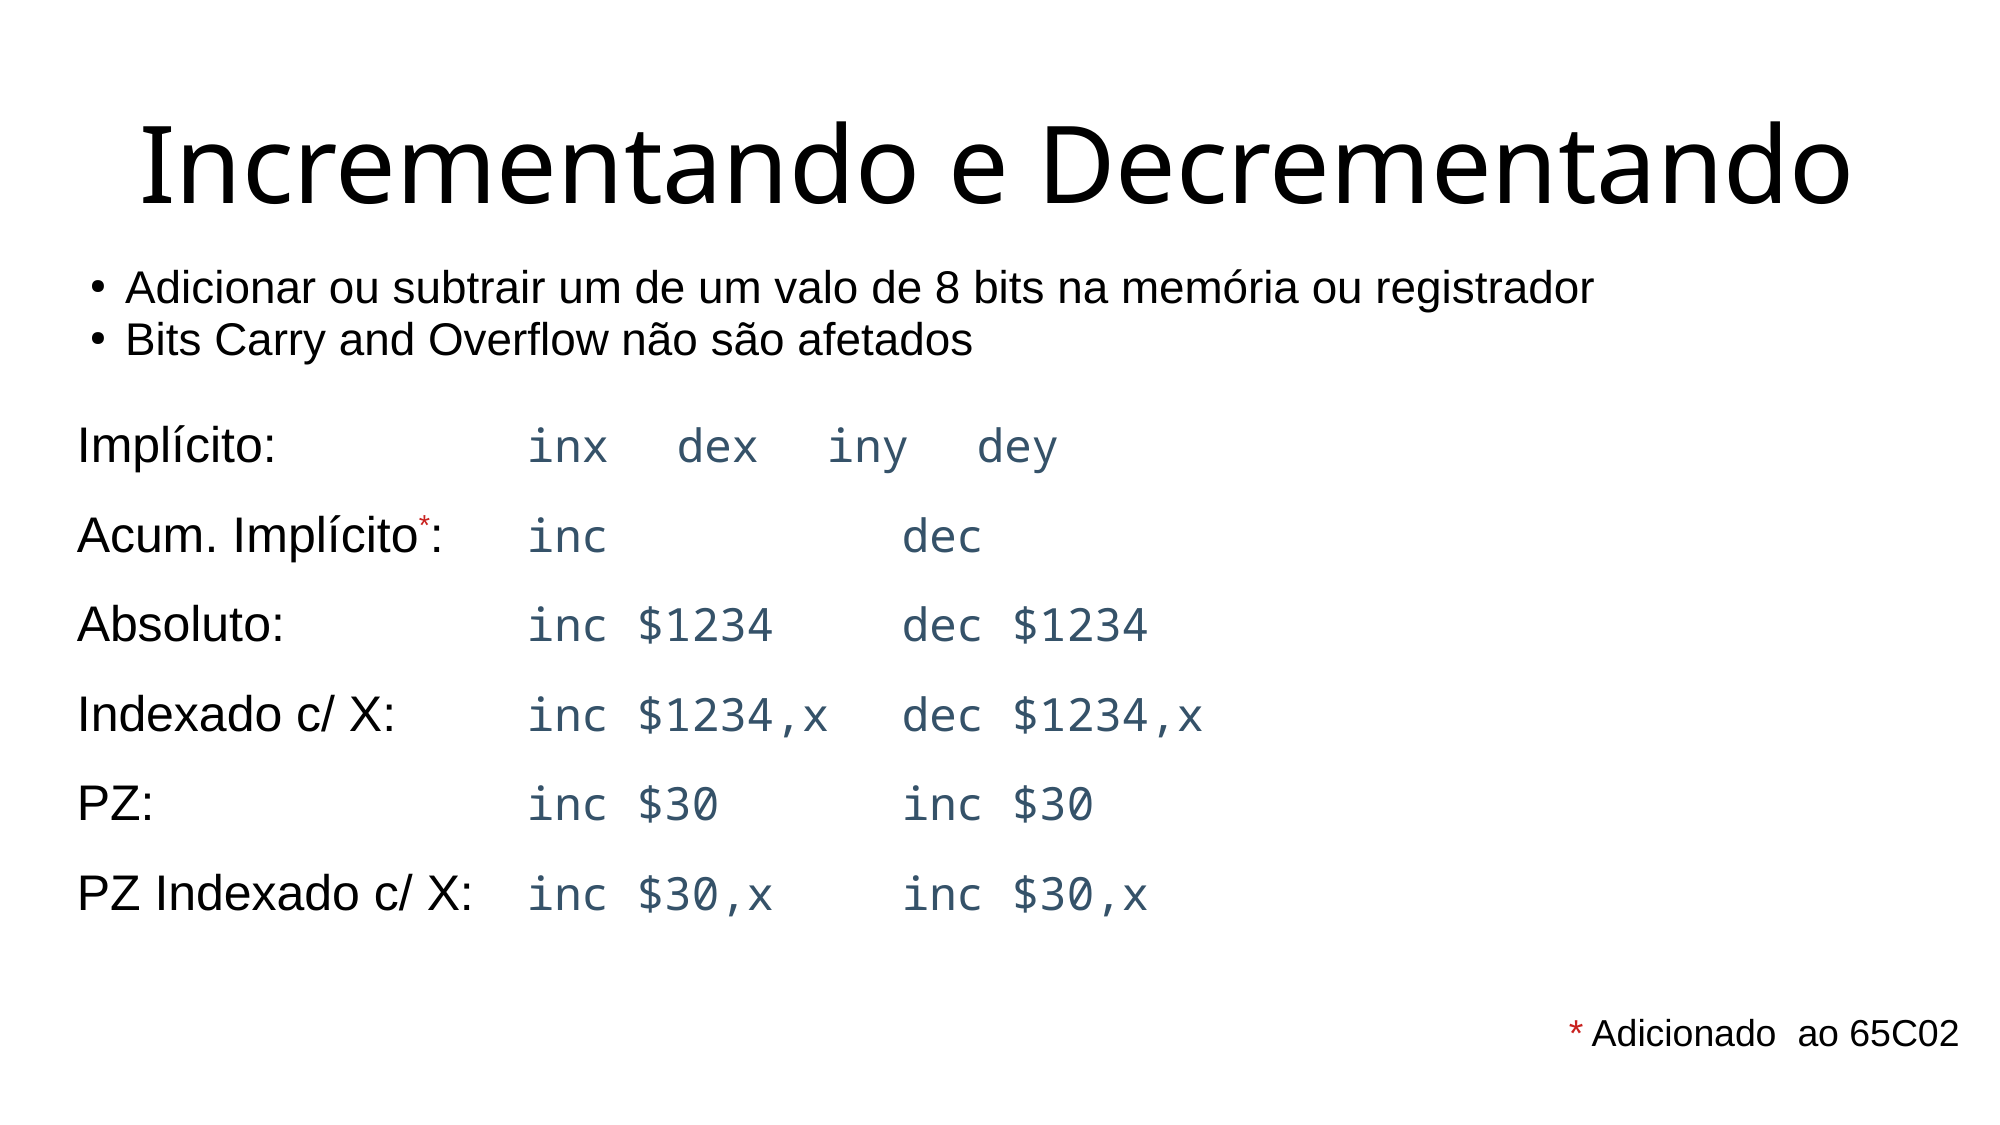

Incrementando e Decrementando
Adicionar ou subtrair um de um valo de 8 bits na memória ou registrador
Bits Carry and Overflow não são afetados
# Implícito:				inx	dex	iny	dey
Acum. Implícito*:		inc				dec
Absoluto: 				inc $1234		dec $1234
Indexado c/ X:		inc $1234,x	dec $1234,x
PZ: 					inc $30			inc $30
PZ Indexado c/ X:	inc $30,x		inc $30,x
* Adicionado ao 65C02